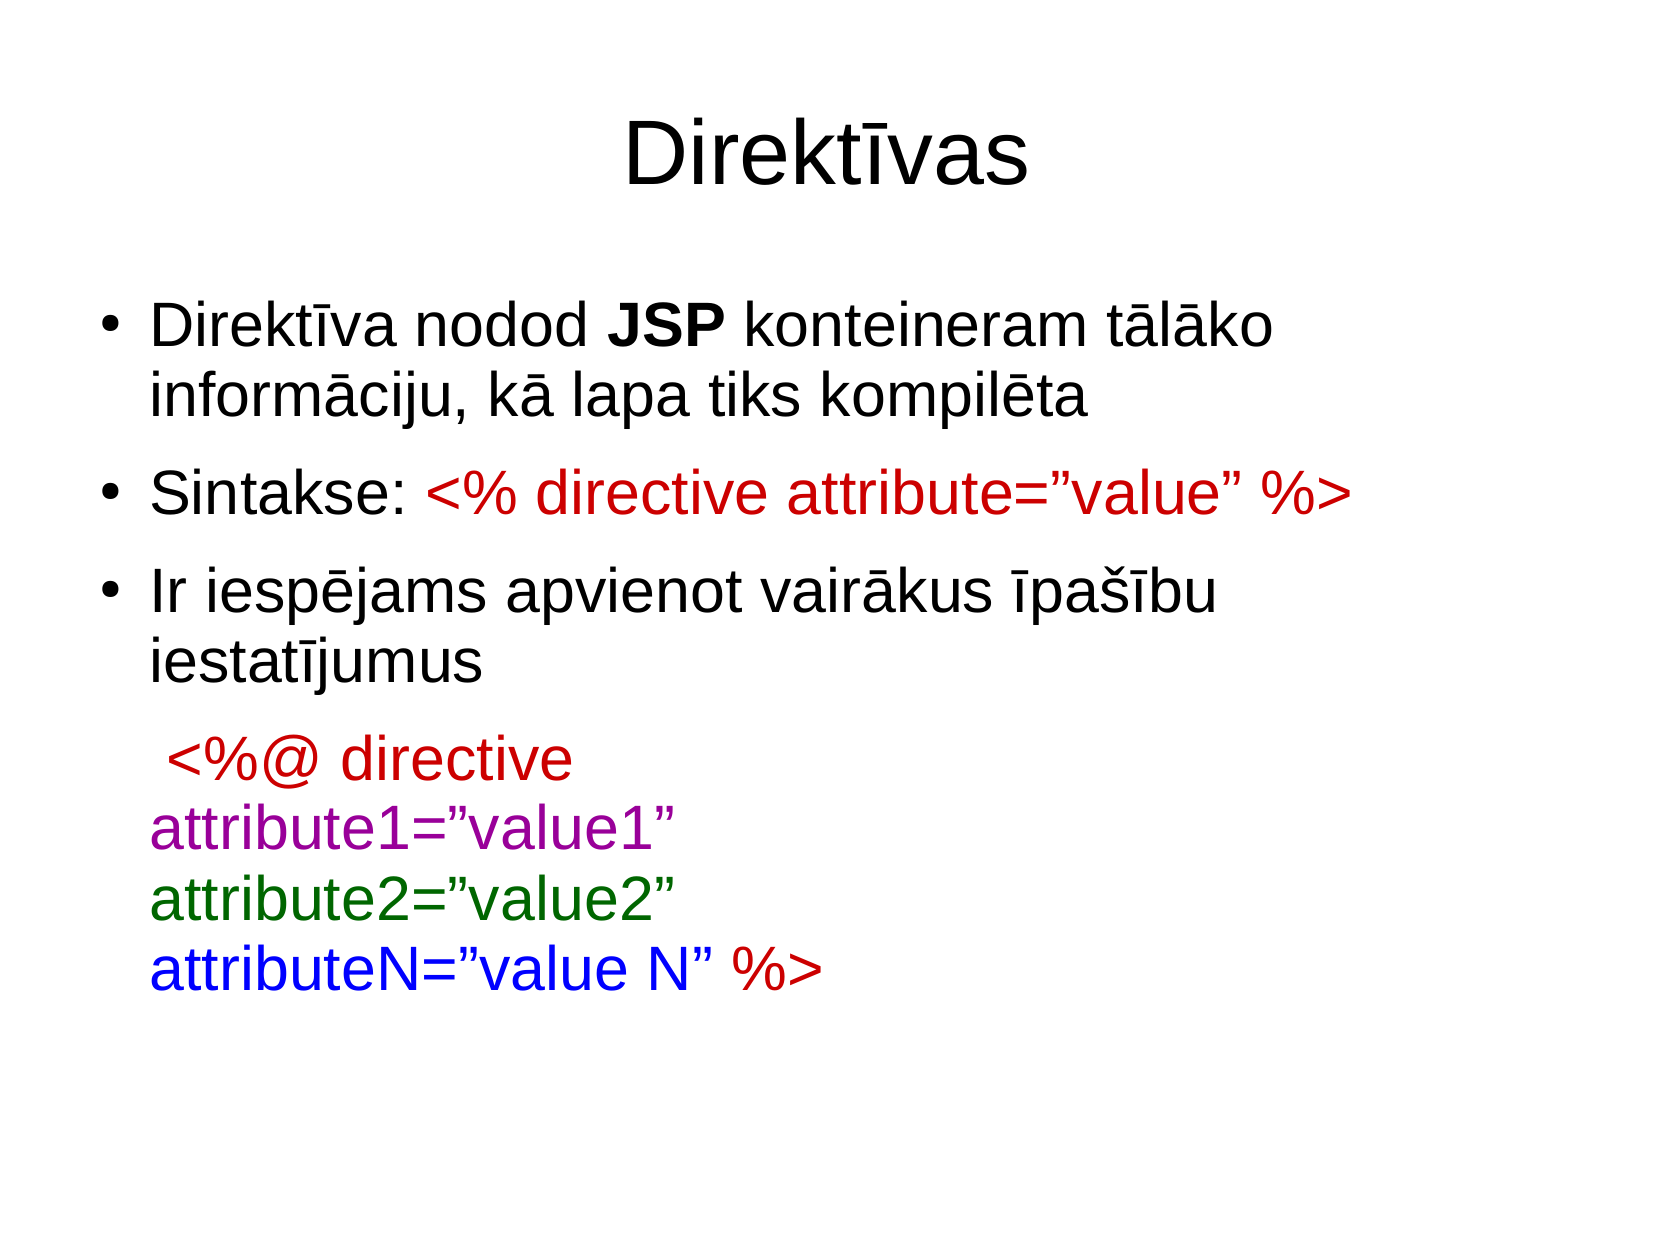

# Direktīvas
Direktīva nodod JSP konteineram tālāko informāciju, kā lapa tiks kompilēta
Sintakse: <% directive attribute=”value” %>
Ir iespējams apvienot vairākus īpašību iestatījumus
 <%@ directive attribute1=”value1” attribute2=”value2” attributeN=”value N” %>